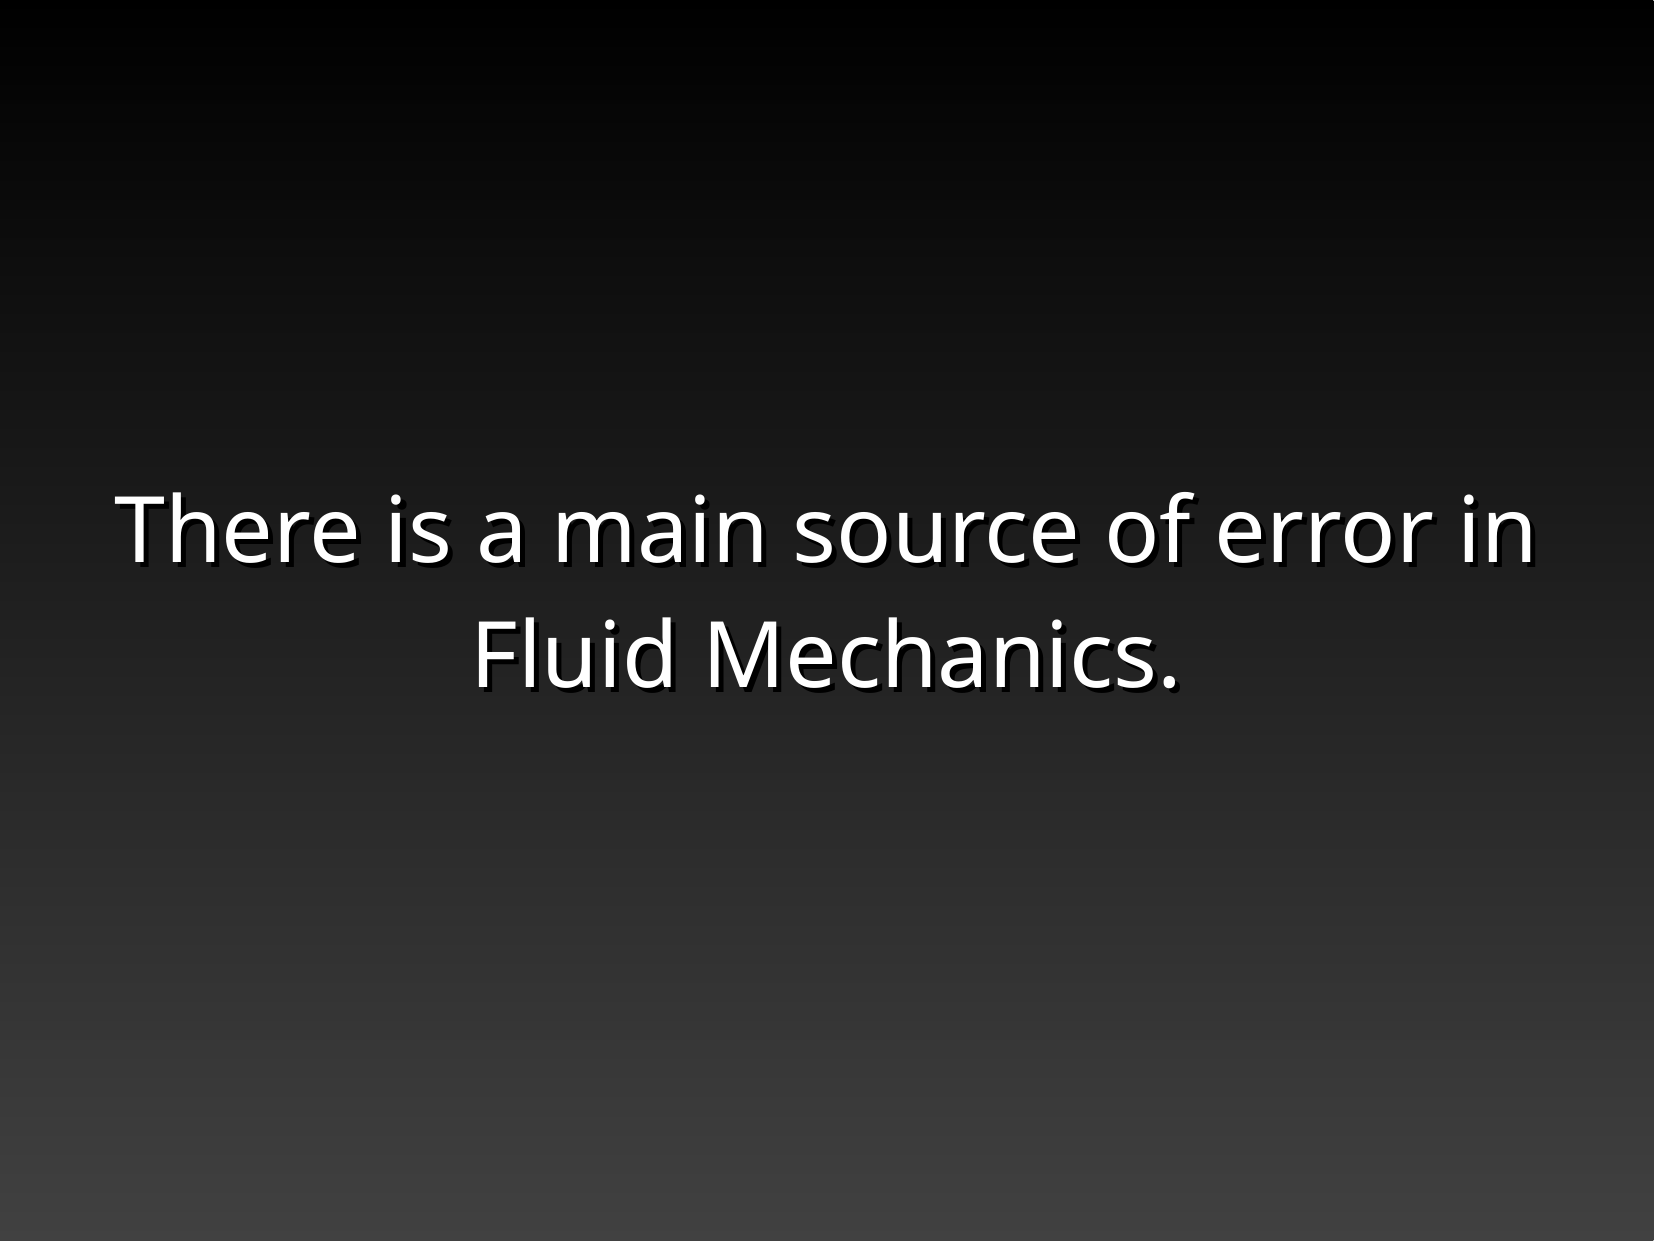

# There is a main source of error in Fluid Mechanics.